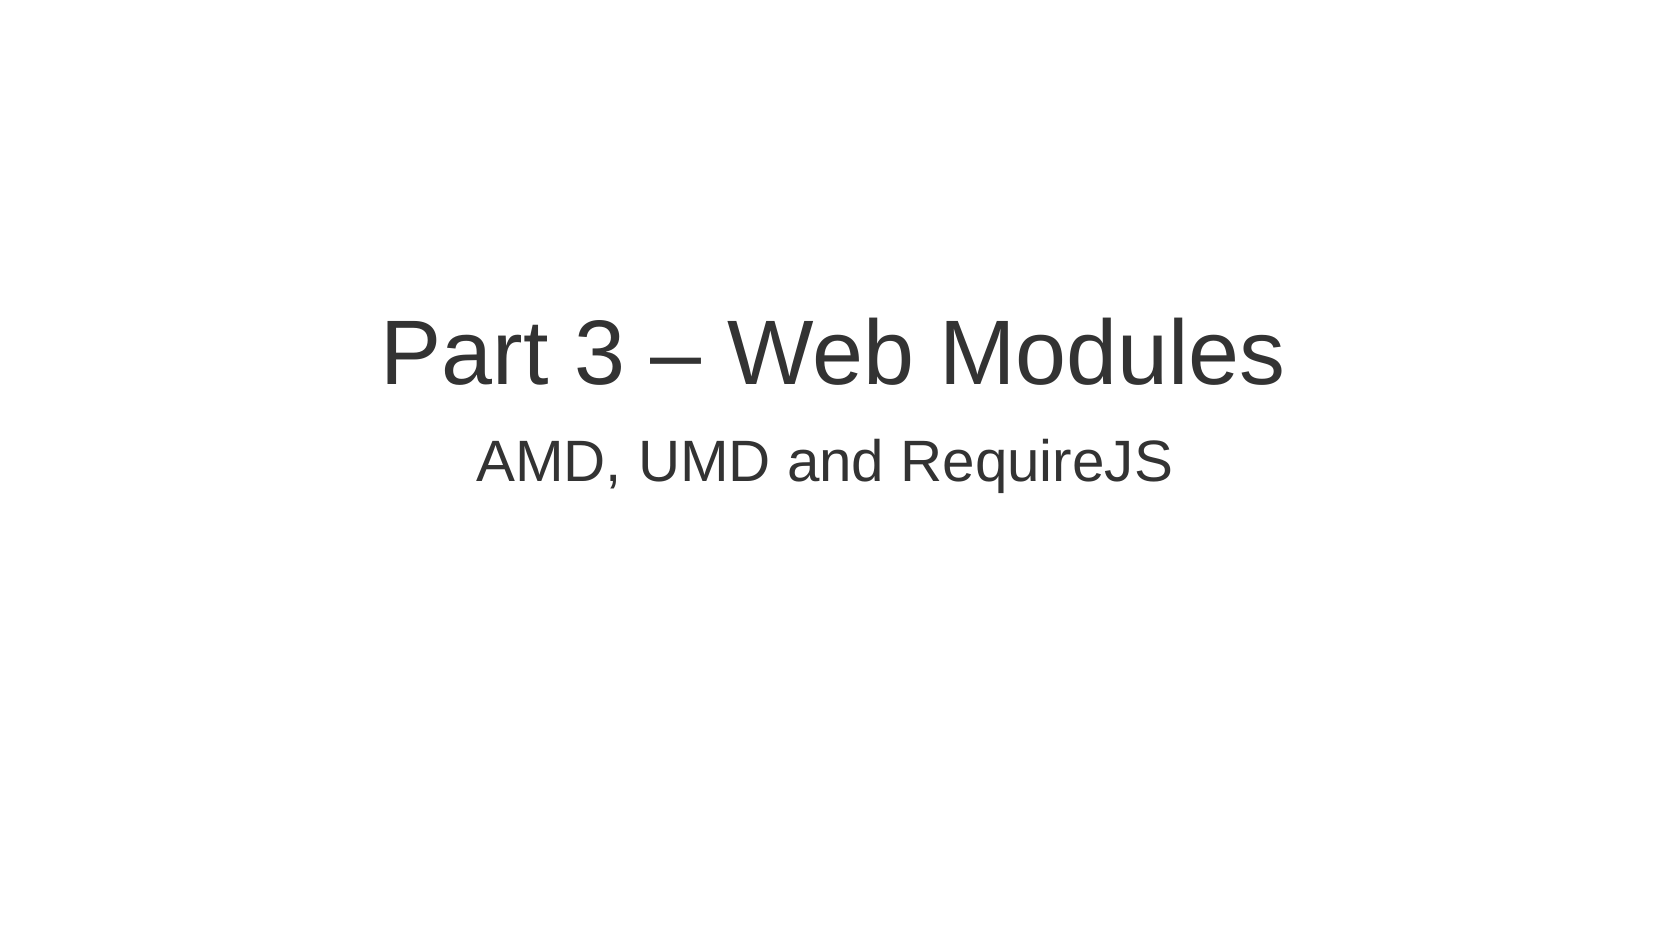

# Part 3 – Web Modules
AMD, UMD and RequireJS